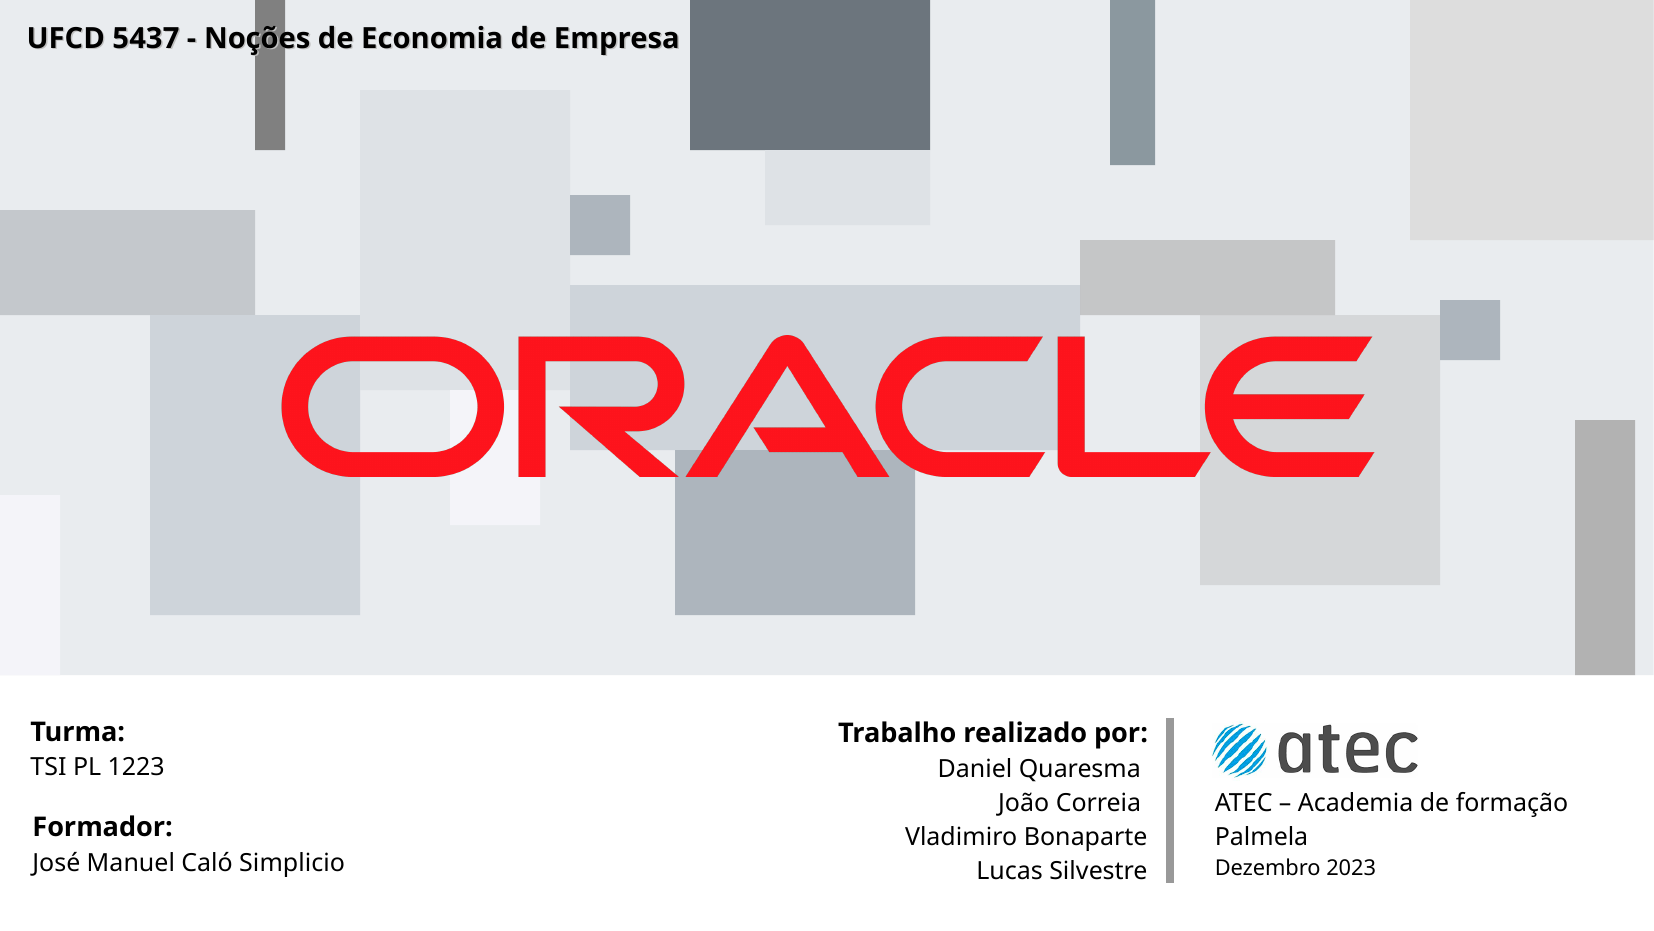

Turma:
TSI PL 1223
Trabalho realizado por:
Daniel Quaresma
João Correia
Vladimiro Bonaparte
 Lucas Silvestre
ATEC – Academia de formação Palmela
Dezembro 2023
Formador:
José Manuel Caló Simplicio